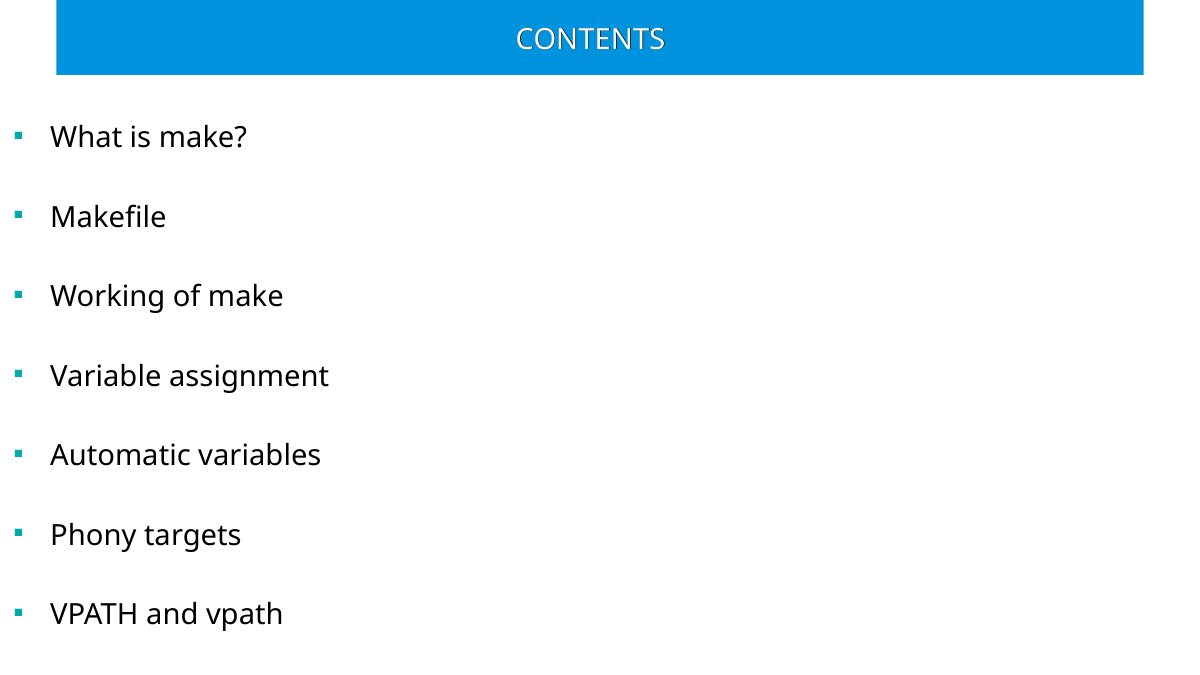

# Contents
What is make?
Makefile
Working of make
Variable assignment
Automatic variables
Phony targets
VPATH and vpath
Recursive make